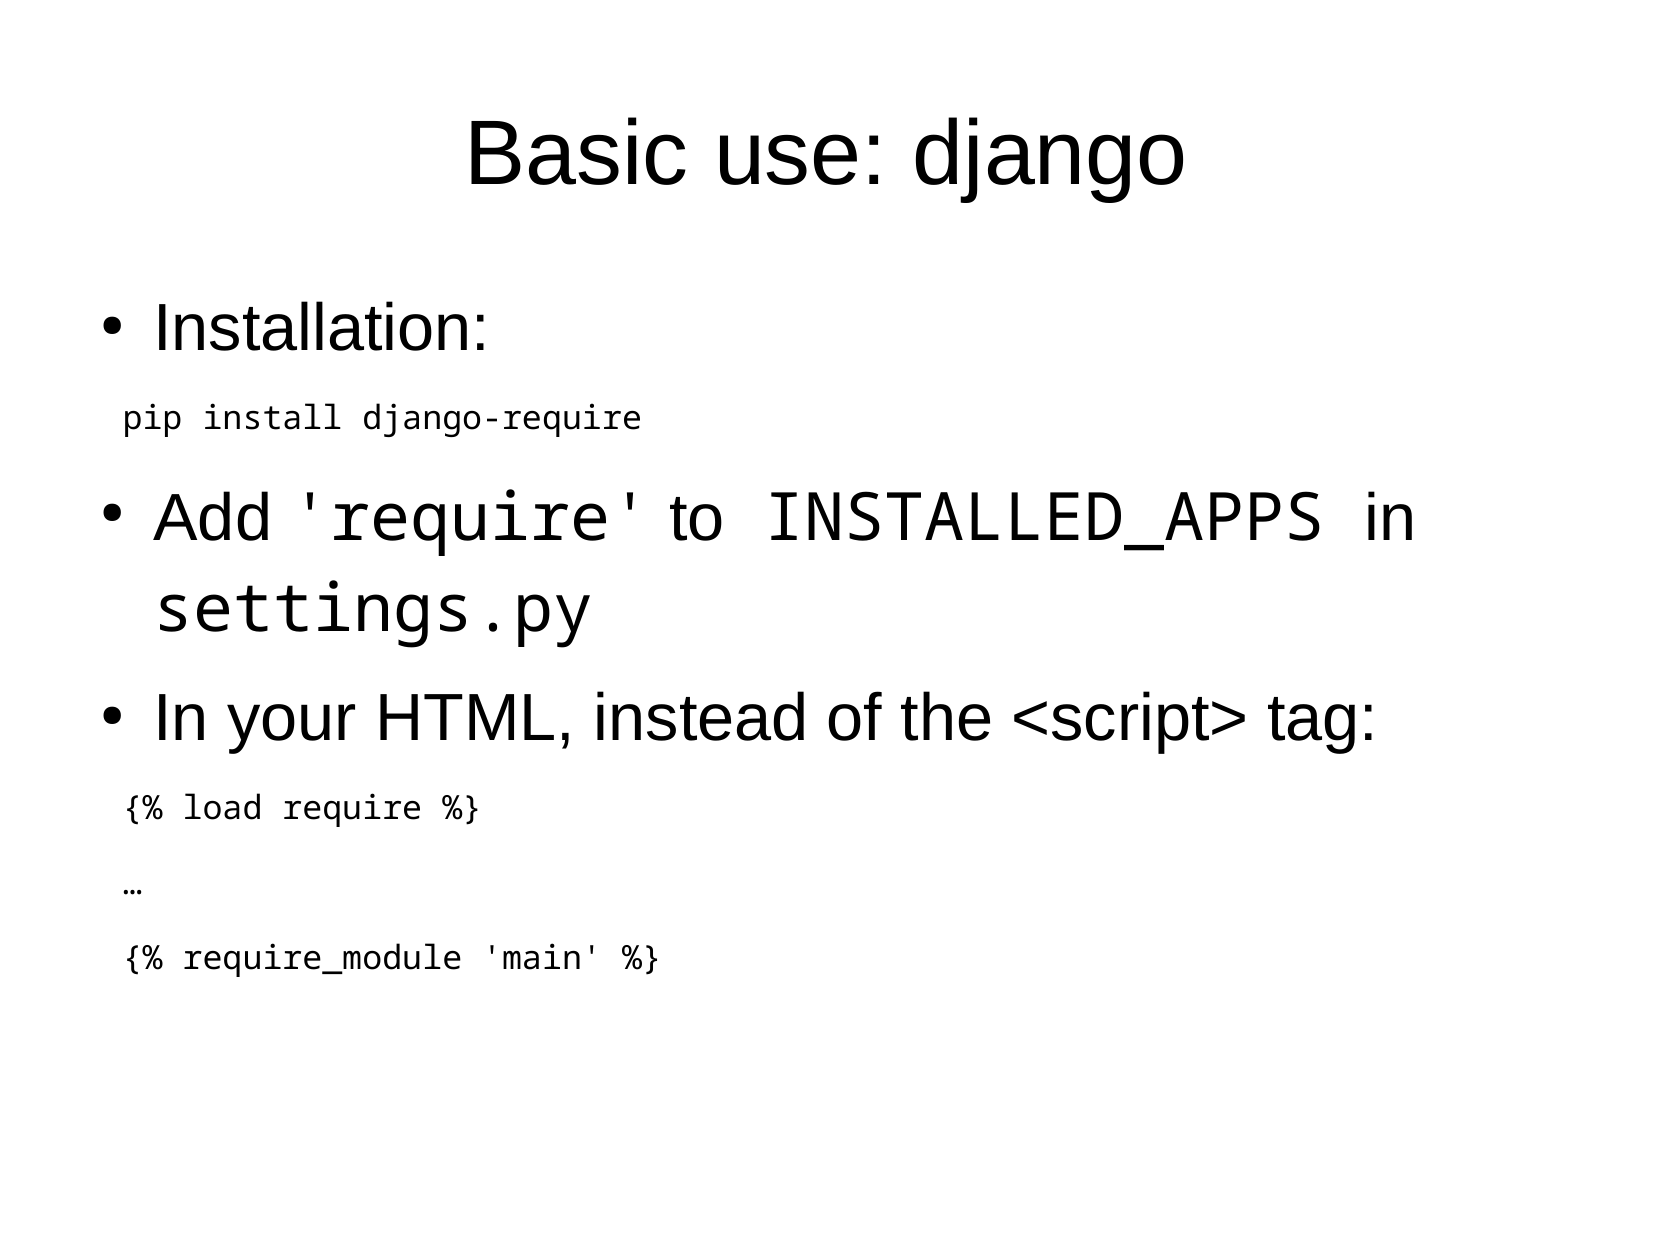

# Basic use: django
Installation:
 pip install django-require
Add 'require' to INSTALLED_APPS in settings.py
In your HTML, instead of the <script> tag:
 {% load require %}
 …
 {% require_module 'main' %}